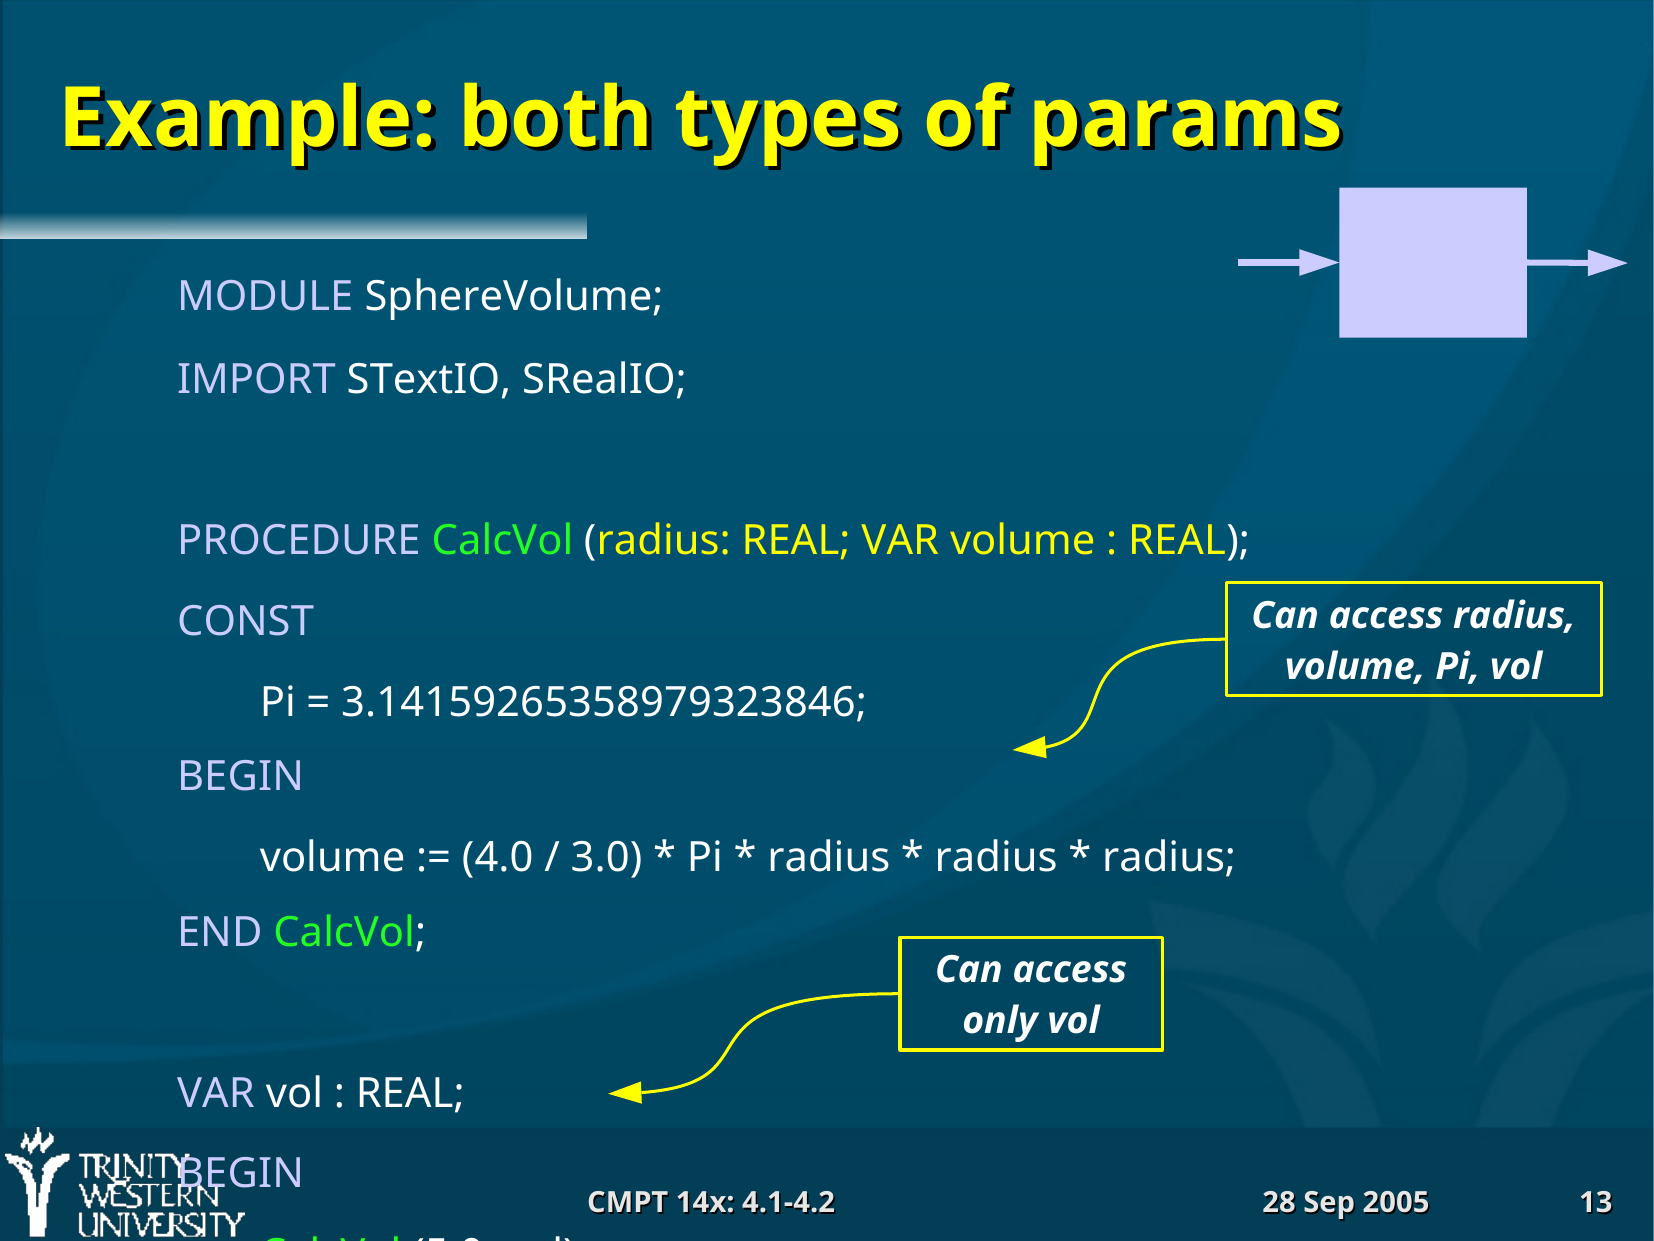

# Example: both types of params
MODULE SphereVolume;
IMPORT STextIO, SRealIO;
PROCEDURE CalcVol (radius: REAL; VAR volume : REAL);
CONST
Pi = 3.14159265358979323846;
BEGIN
volume := (4.0 / 3.0) * Pi * radius * radius * radius;
END CalcVol;
VAR vol : REAL;
BEGIN
CalcVol (5.0, vol);
Can access radius,
volume, Pi, vol
Can access
only vol
CMPT 14x: 4.1-4.2
28 Sep 2005
13